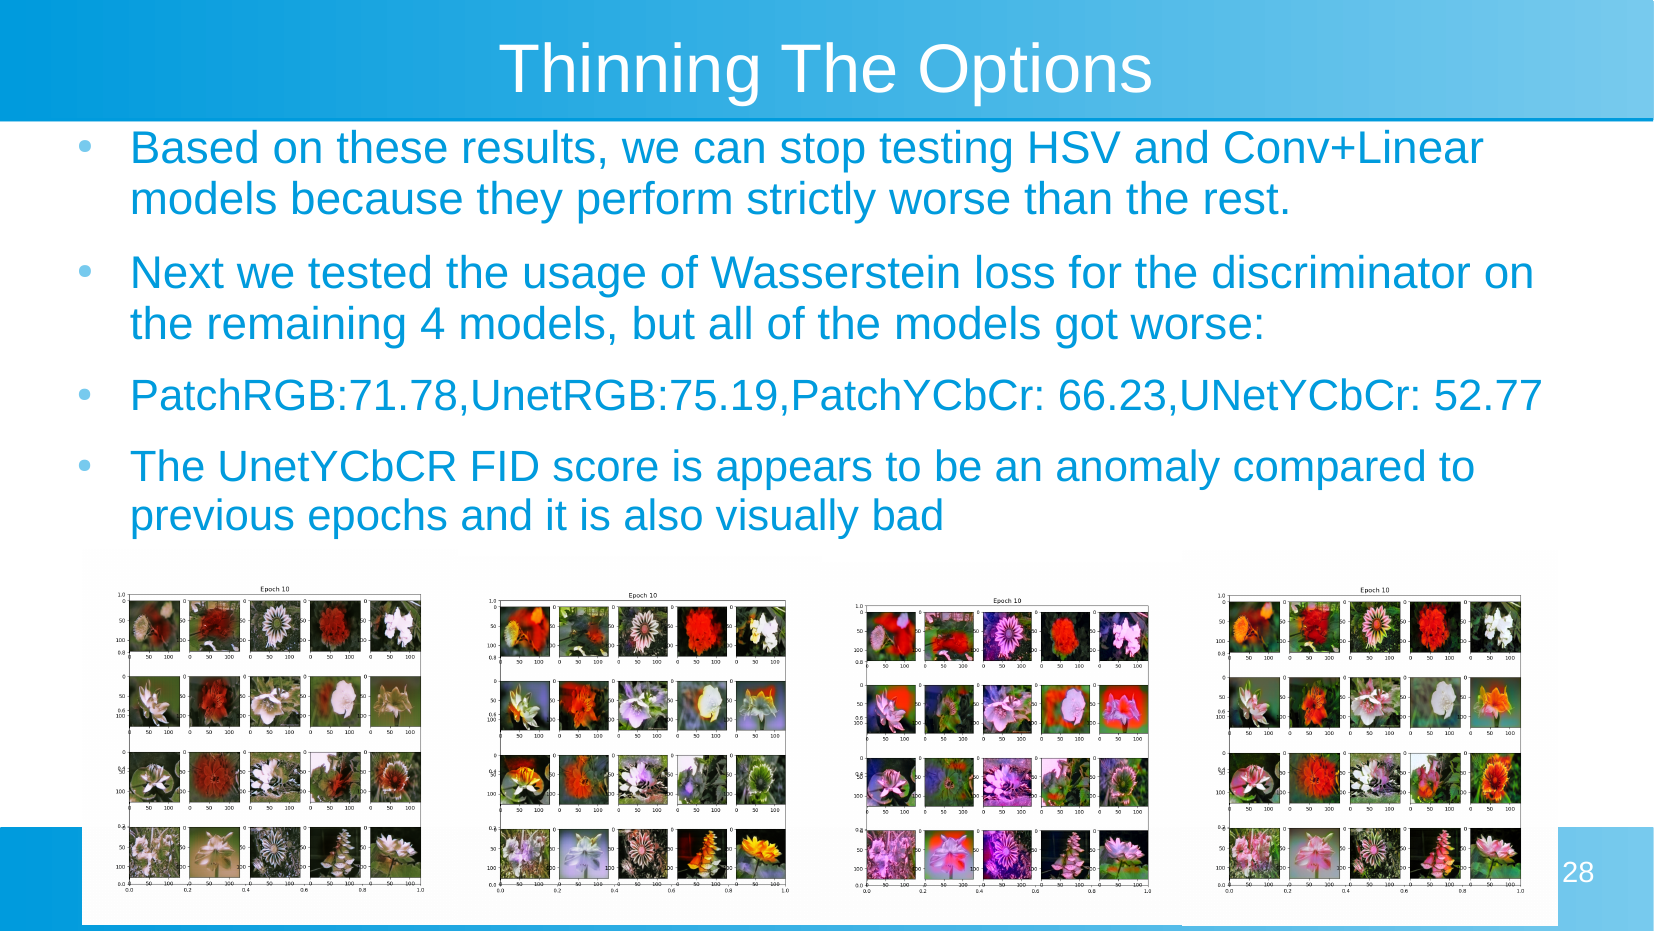

# Thinning The Options
Based on these results, we can stop testing HSV and Conv+Linear models because they perform strictly worse than the rest.
Next we tested the usage of Wasserstein loss for the discriminator on the remaining 4 models, but all of the models got worse:
PatchRGB:71.78,UnetRGB:75.19,PatchYCbCr: 66.23,UNetYCbCr: 52.77
The UnetYCbCR FID score is appears to be an anomaly compared to previous epochs and it is also visually bad
28